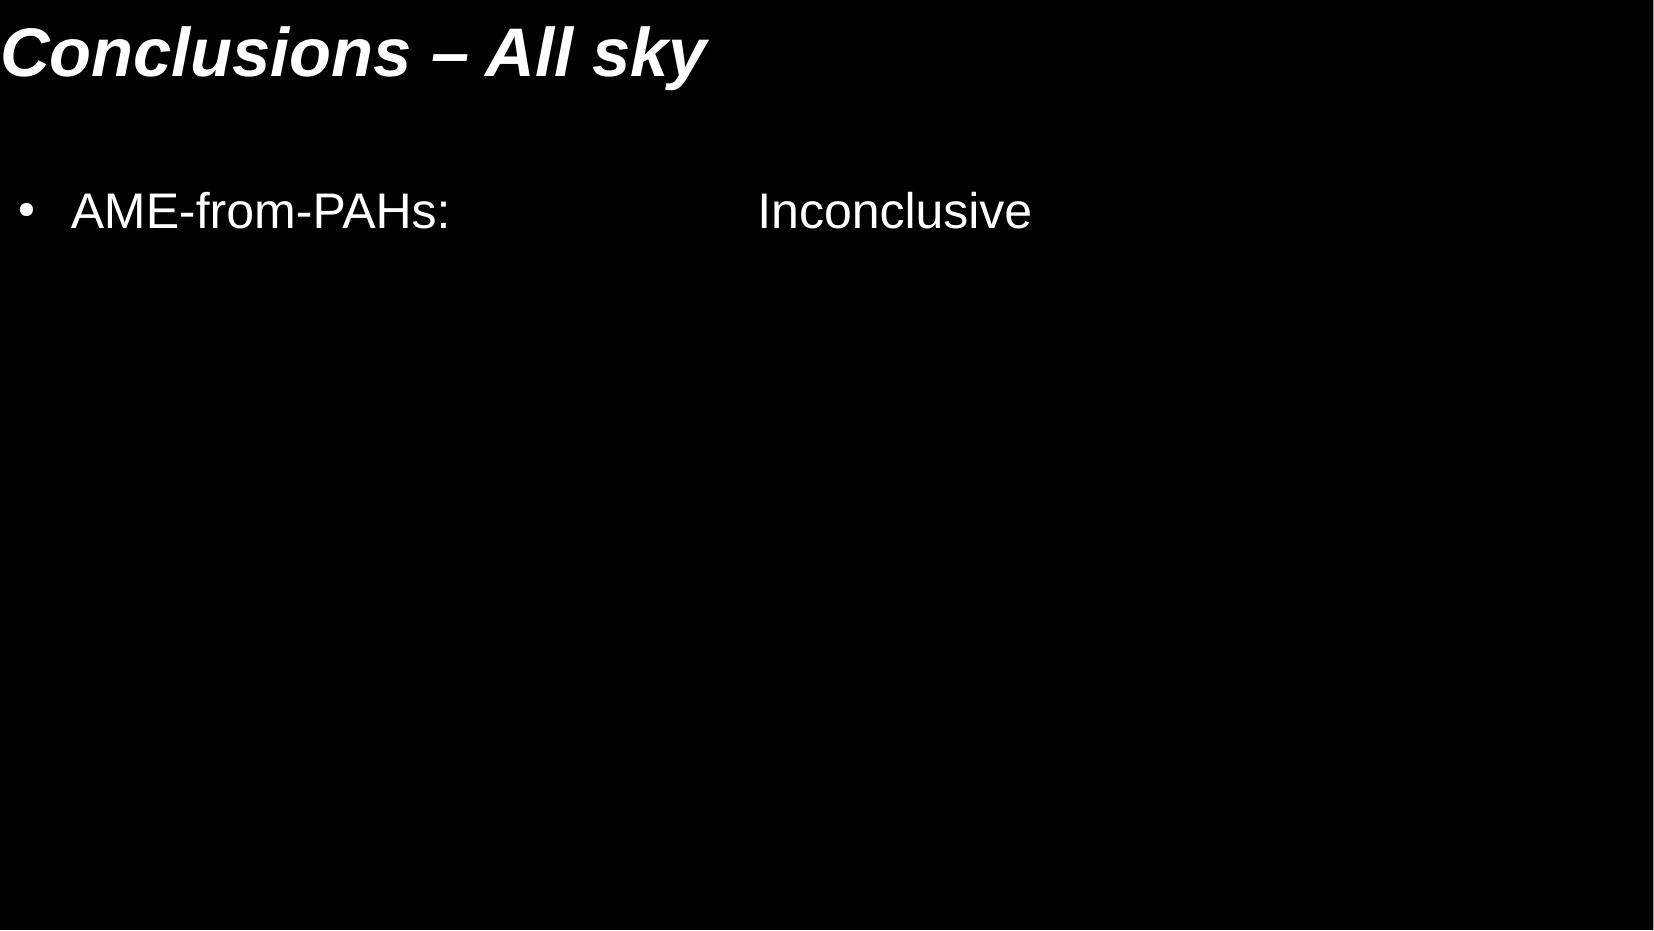

# Conclusions – All sky
AME-from-PAHs: Inconclusive